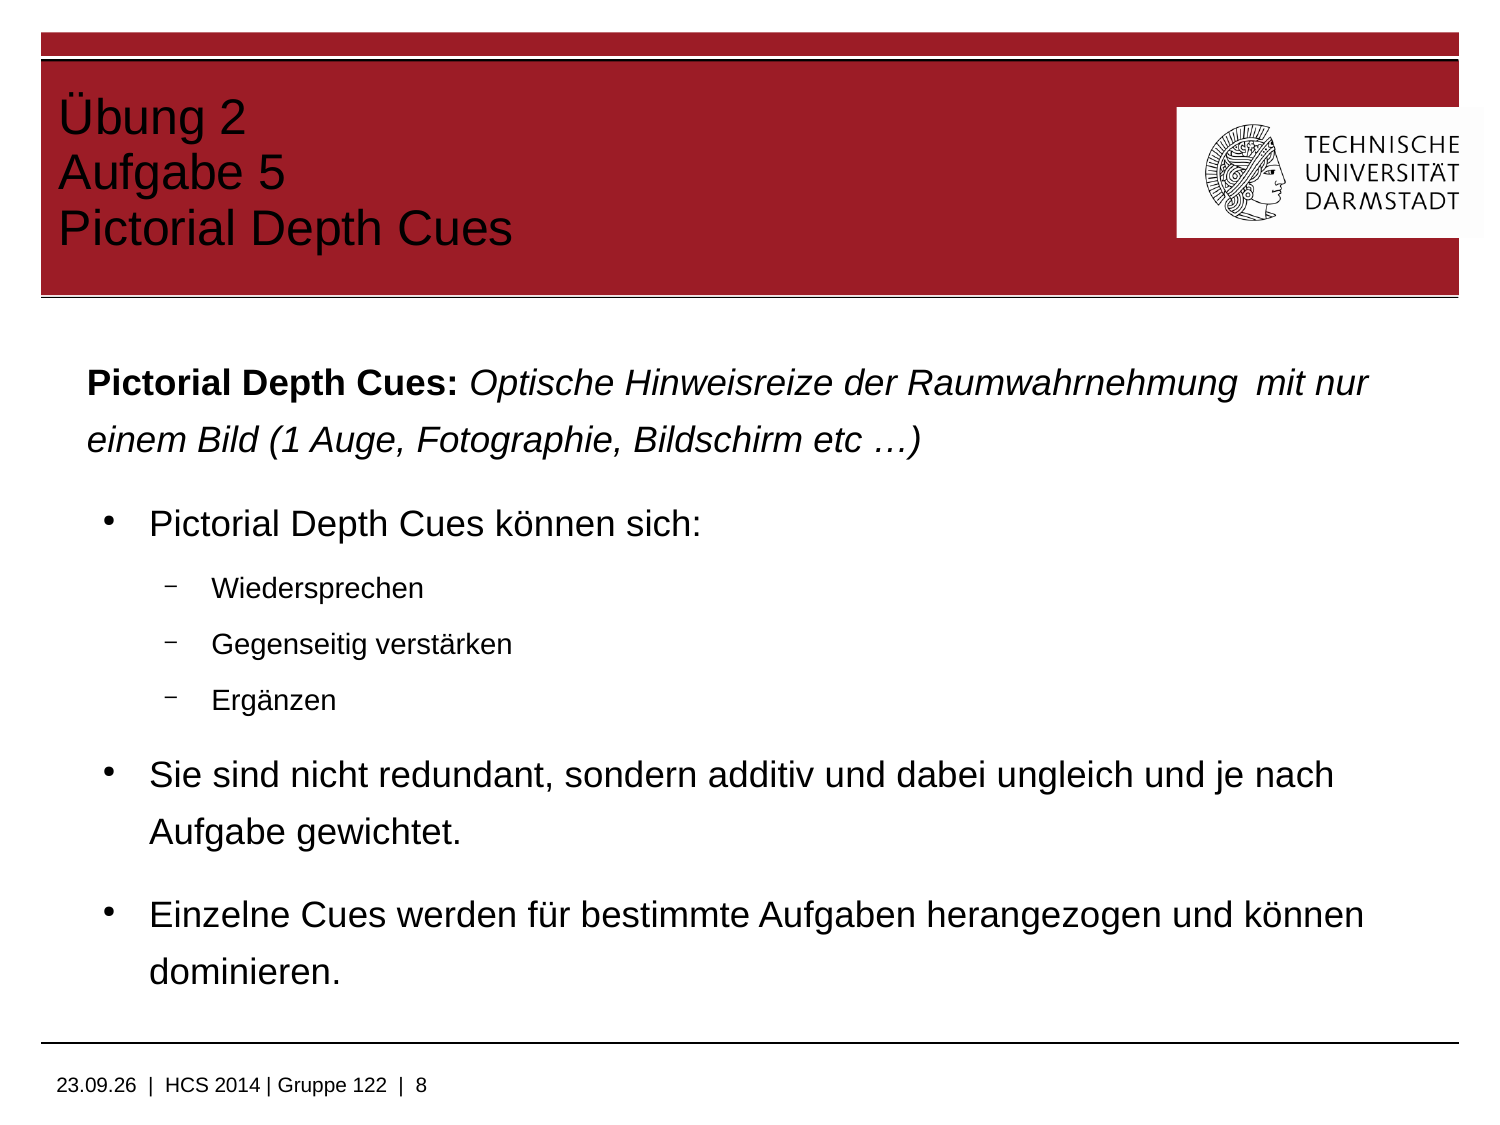

Übung 2
Aufgabe 5
Pictorial Depth Cues
# Pictorial Depth Cues: Optische Hinweisreize der Raumwahrnehmung 	mit nur einem Bild (1 Auge, Fotographie, Bildschirm etc …)
Pictorial Depth Cues können sich:
Wiedersprechen
Gegenseitig verstärken
Ergänzen
Sie sind nicht redundant, sondern additiv und dabei ungleich und je nach Aufgabe gewichtet.
Einzelne Cues werden für bestimmte Aufgaben herangezogen und können dominieren.